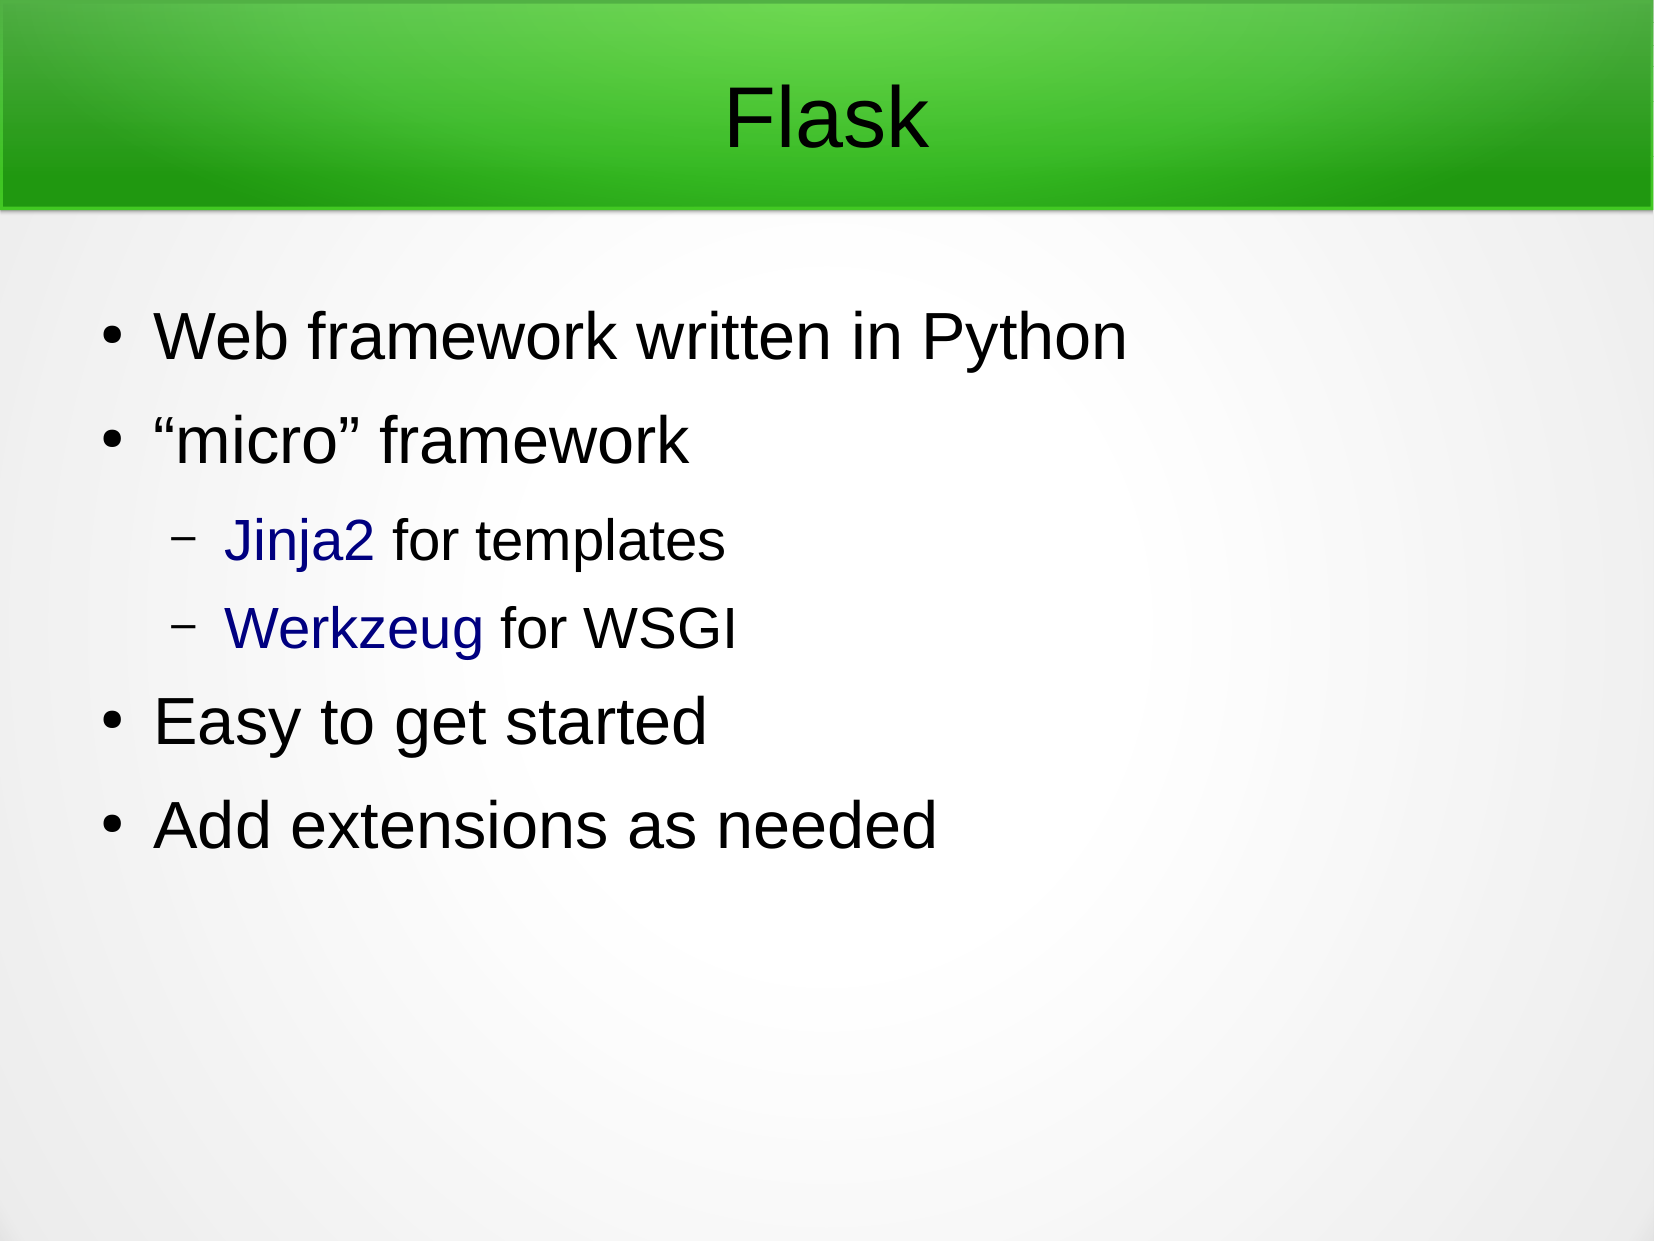

# Flask
Web framework written in Python
“micro” framework
Jinja2 for templates
Werkzeug for WSGI
Easy to get started
Add extensions as needed